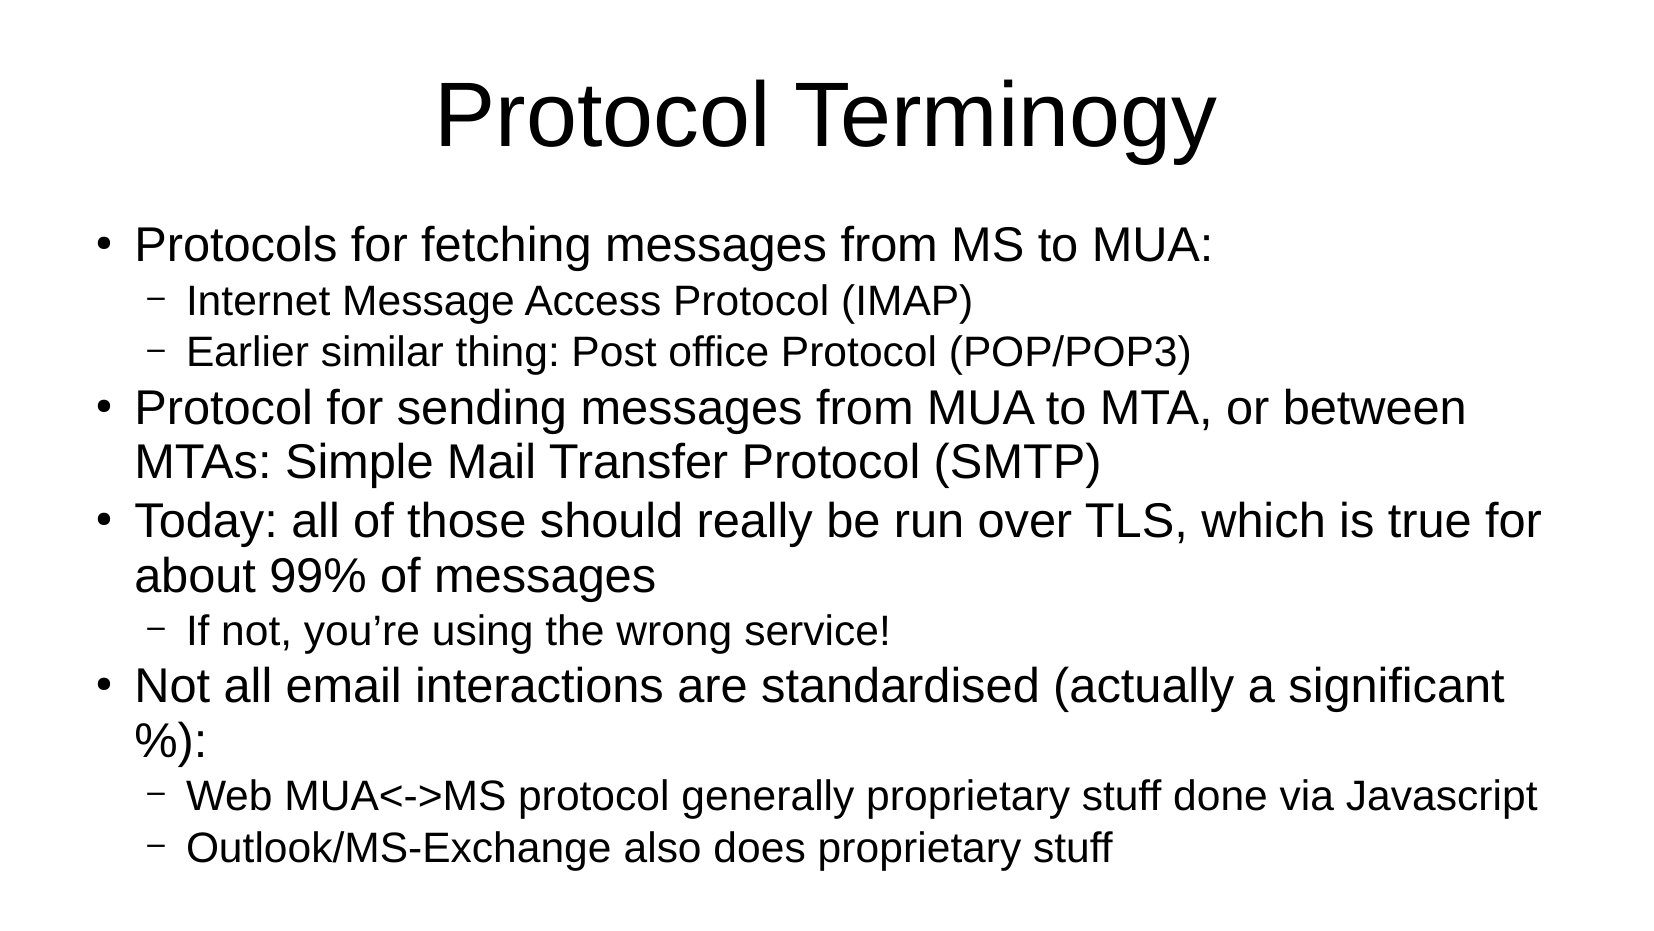

# Protocol Terminogy
Protocols for fetching messages from MS to MUA:
Internet Message Access Protocol (IMAP)
Earlier similar thing: Post office Protocol (POP/POP3)
Protocol for sending messages from MUA to MTA, or between MTAs: Simple Mail Transfer Protocol (SMTP)
Today: all of those should really be run over TLS, which is true for about 99% of messages
If not, you’re using the wrong service!
Not all email interactions are standardised (actually a significant %):
Web MUA<->MS protocol generally proprietary stuff done via Javascript
Outlook/MS-Exchange also does proprietary stuff